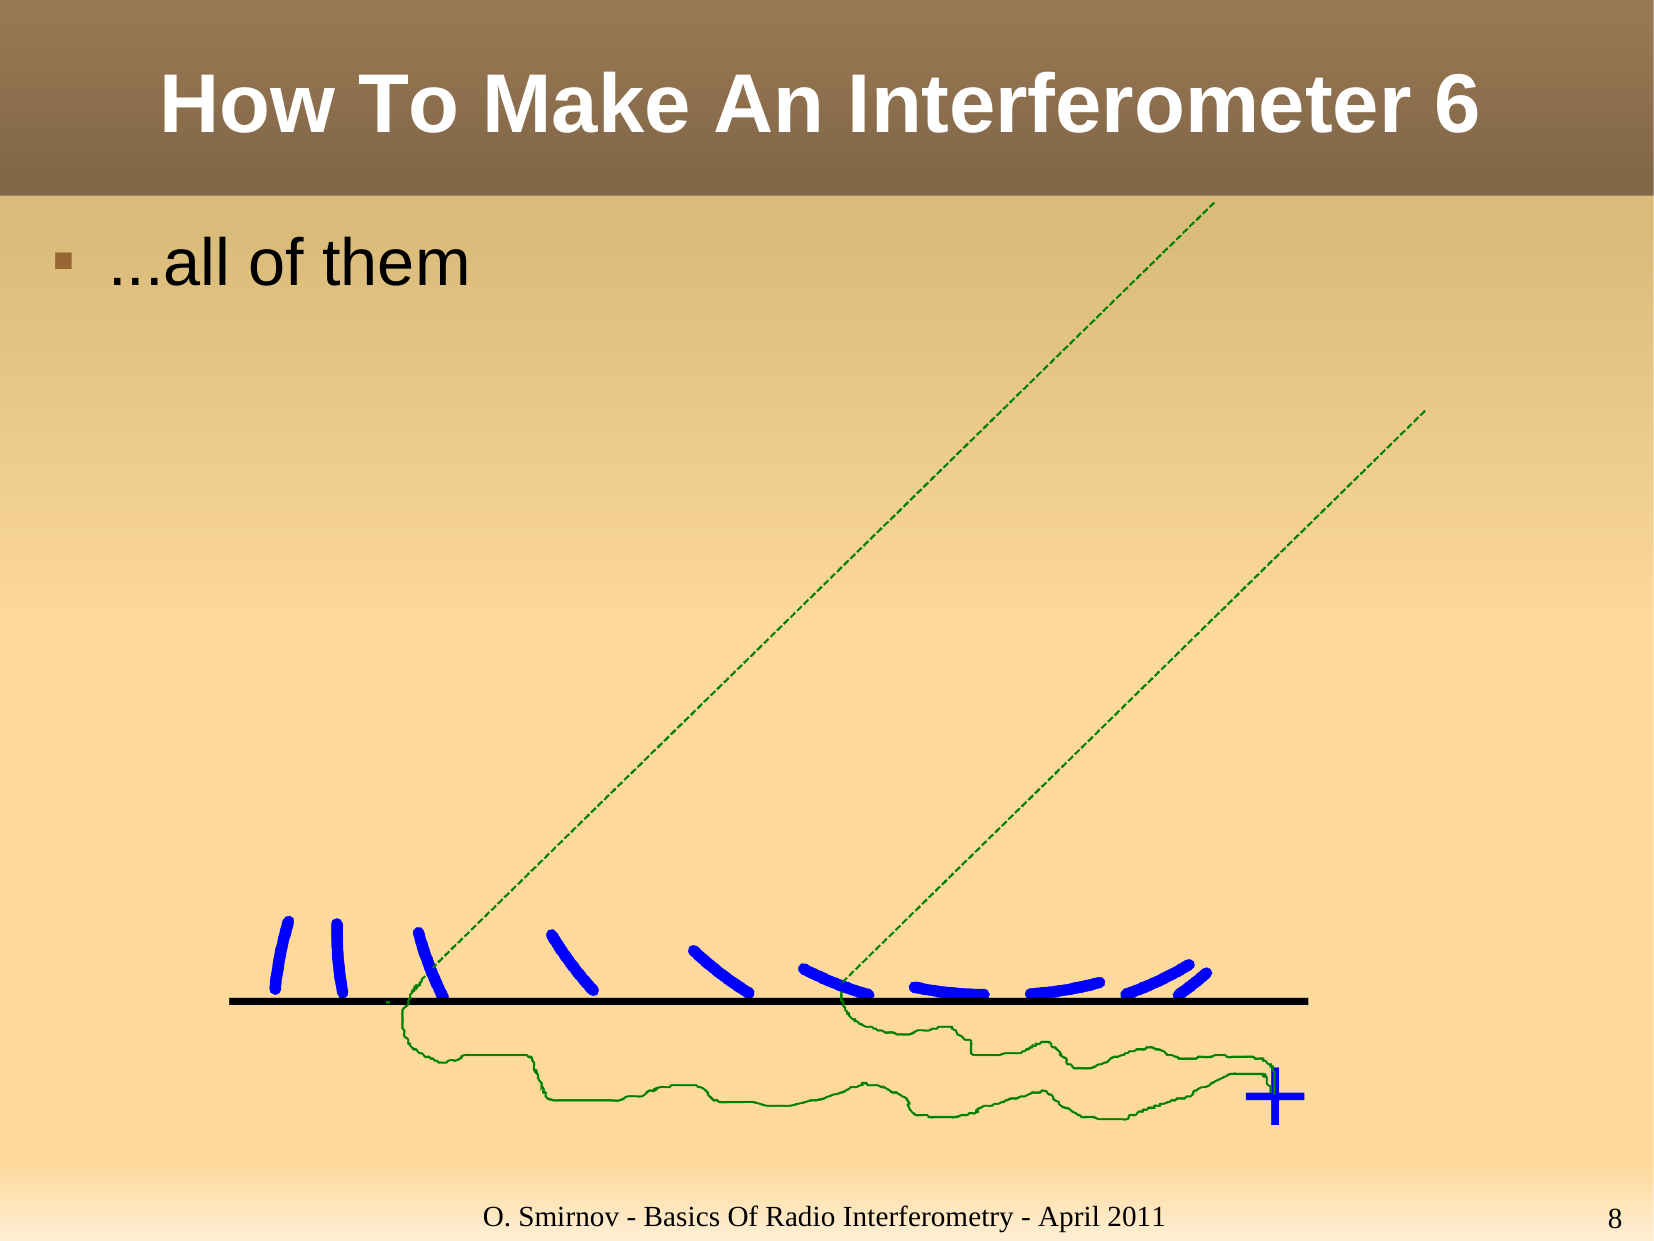

# How To Make An Interferometer 6
...all of them
O. Smirnov - Basics Of Radio Interferometry - April 2011
8